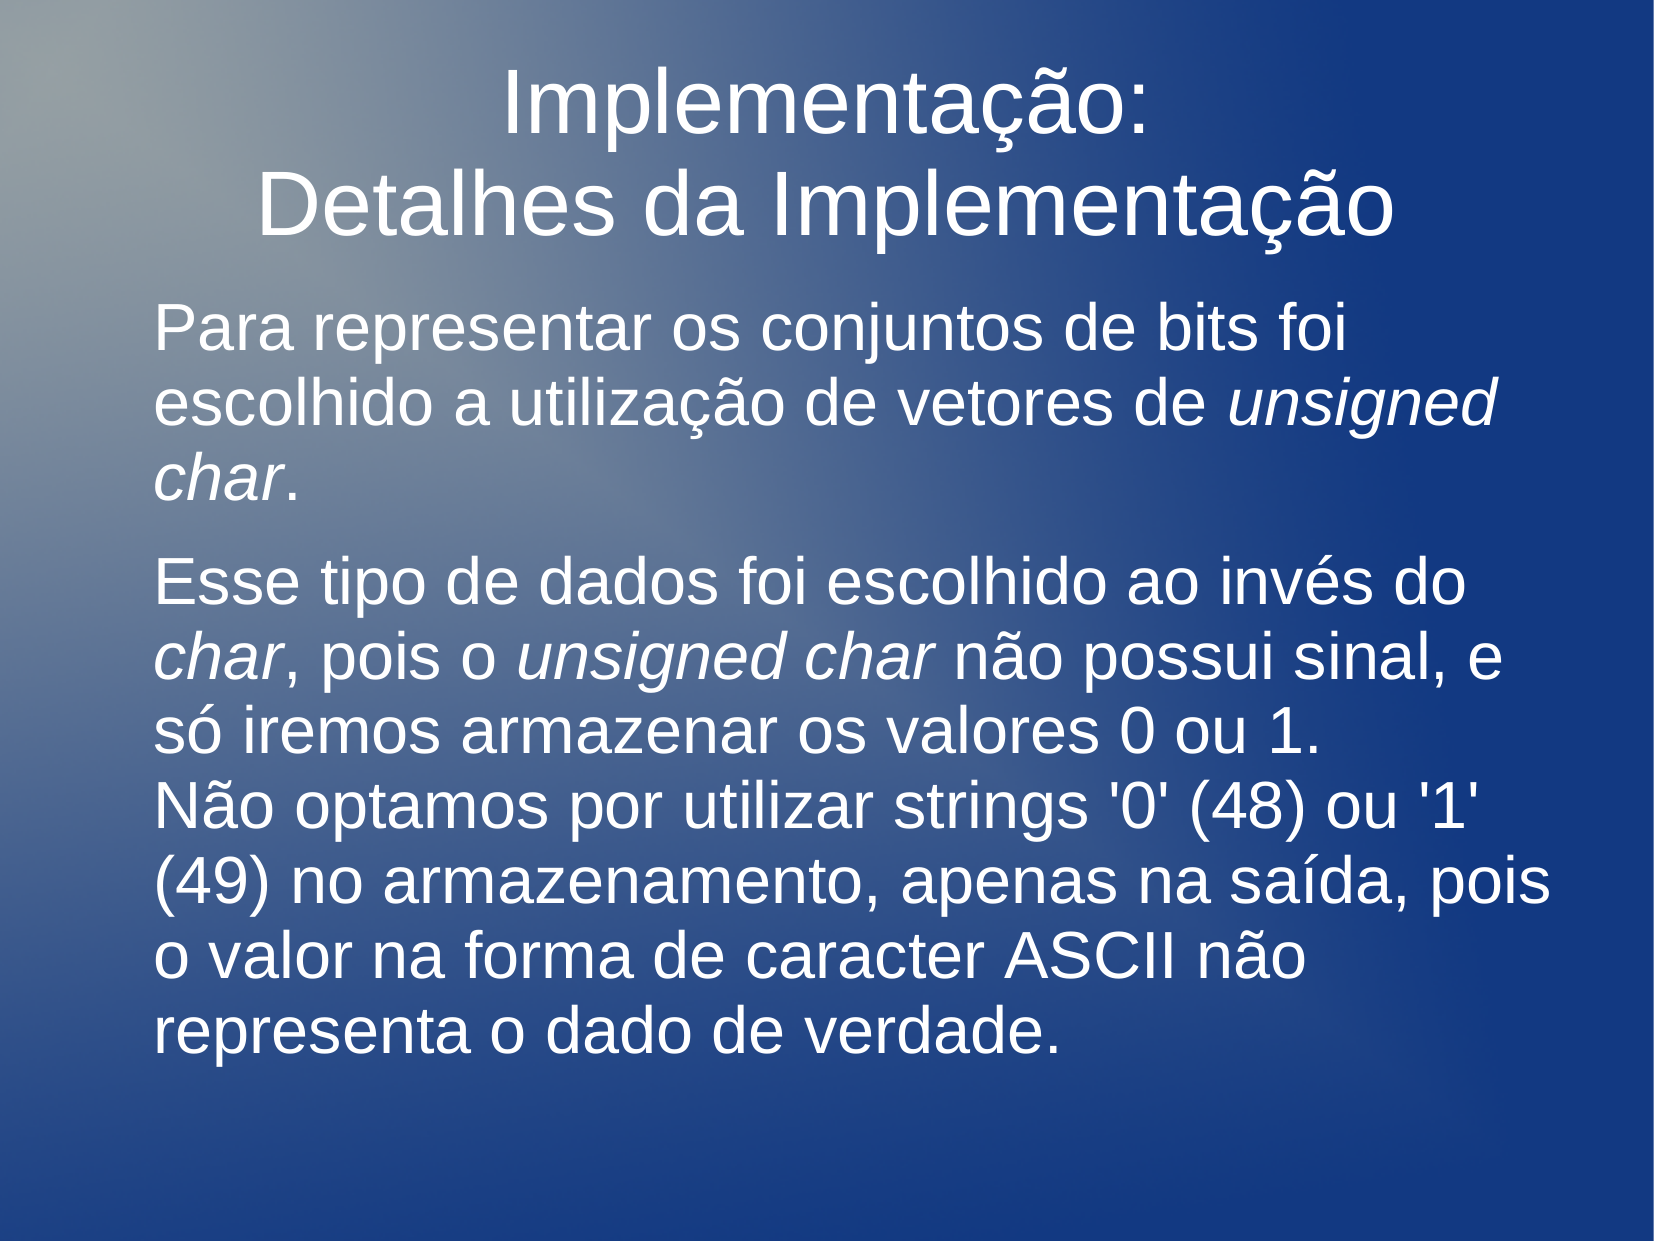

# Implementação: Detalhes da Implementação
Para representar os conjuntos de bits foi escolhido a utilização de vetores de unsigned char.
Esse tipo de dados foi escolhido ao invés do char, pois o unsigned char não possui sinal, e só iremos armazenar os valores 0 ou 1.
Não optamos por utilizar strings '0' (48) ou '1' (49) no armazenamento, apenas na saída, pois o valor na forma de caracter ASCII não representa o dado de verdade.